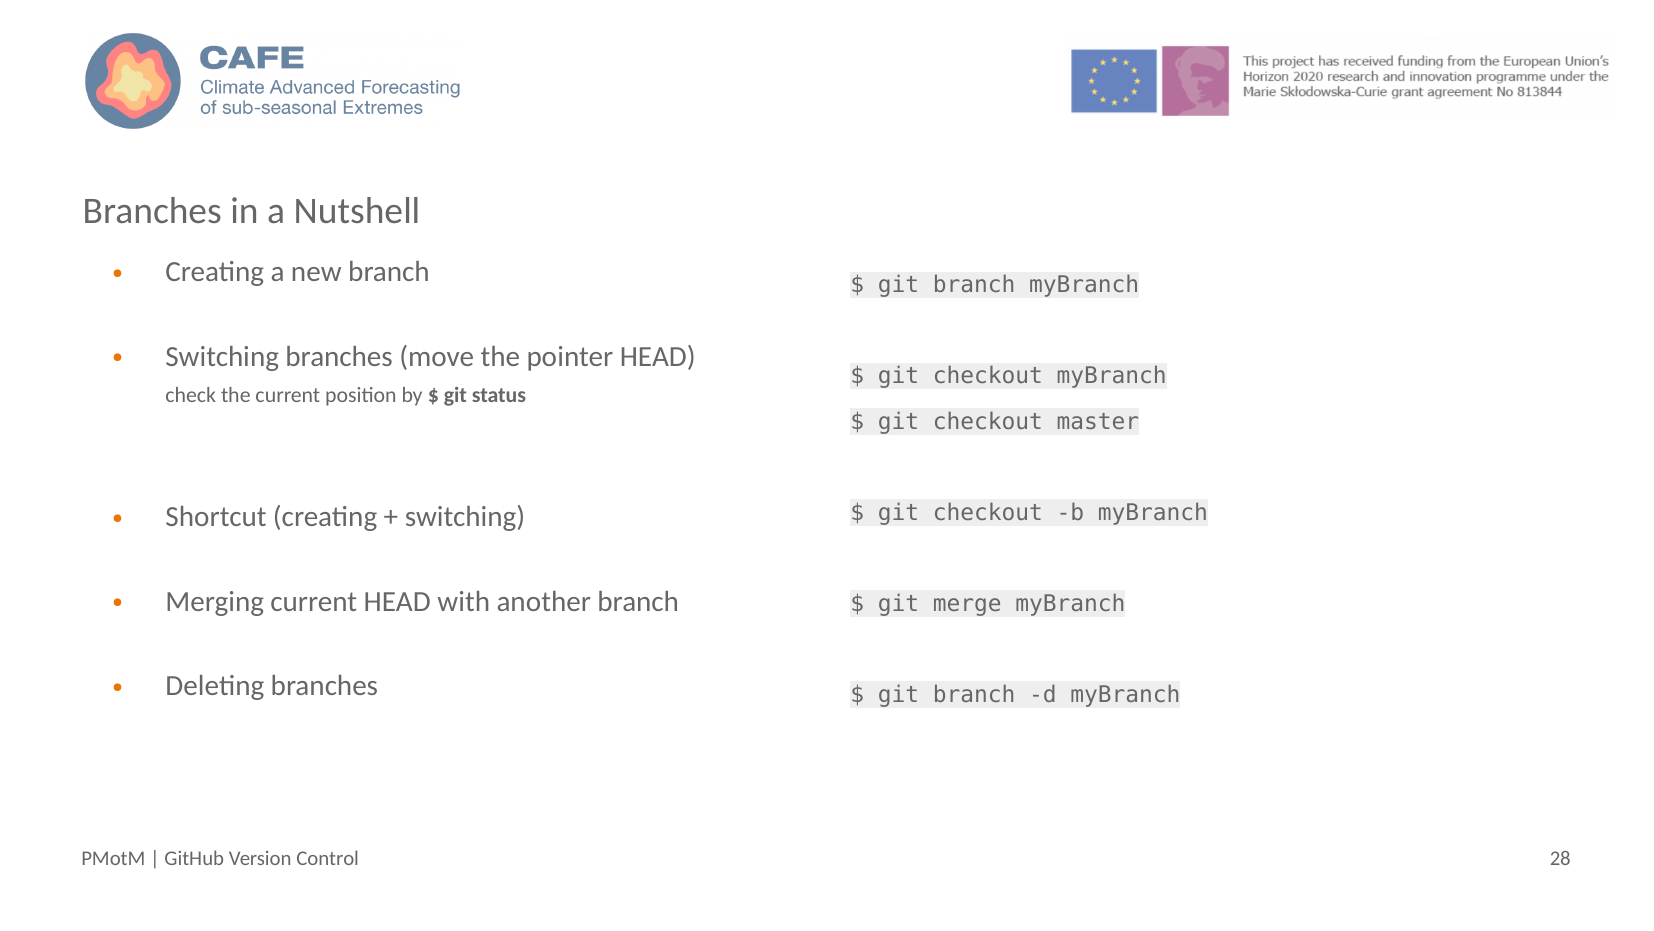

# Branches in a Nutshell
Creating a new branch
Switching branches (move the pointer HEAD)
check the current position by $ git status
Shortcut (creating + switching)
Merging current HEAD with another branch
Deleting branches
$ git branch myBranch
$ git checkout myBranch
$ git checkout master
$ git checkout -b myBranch
$ git merge myBranch
$ git branch -d myBranch
PMotM | GitHub Version Control
28